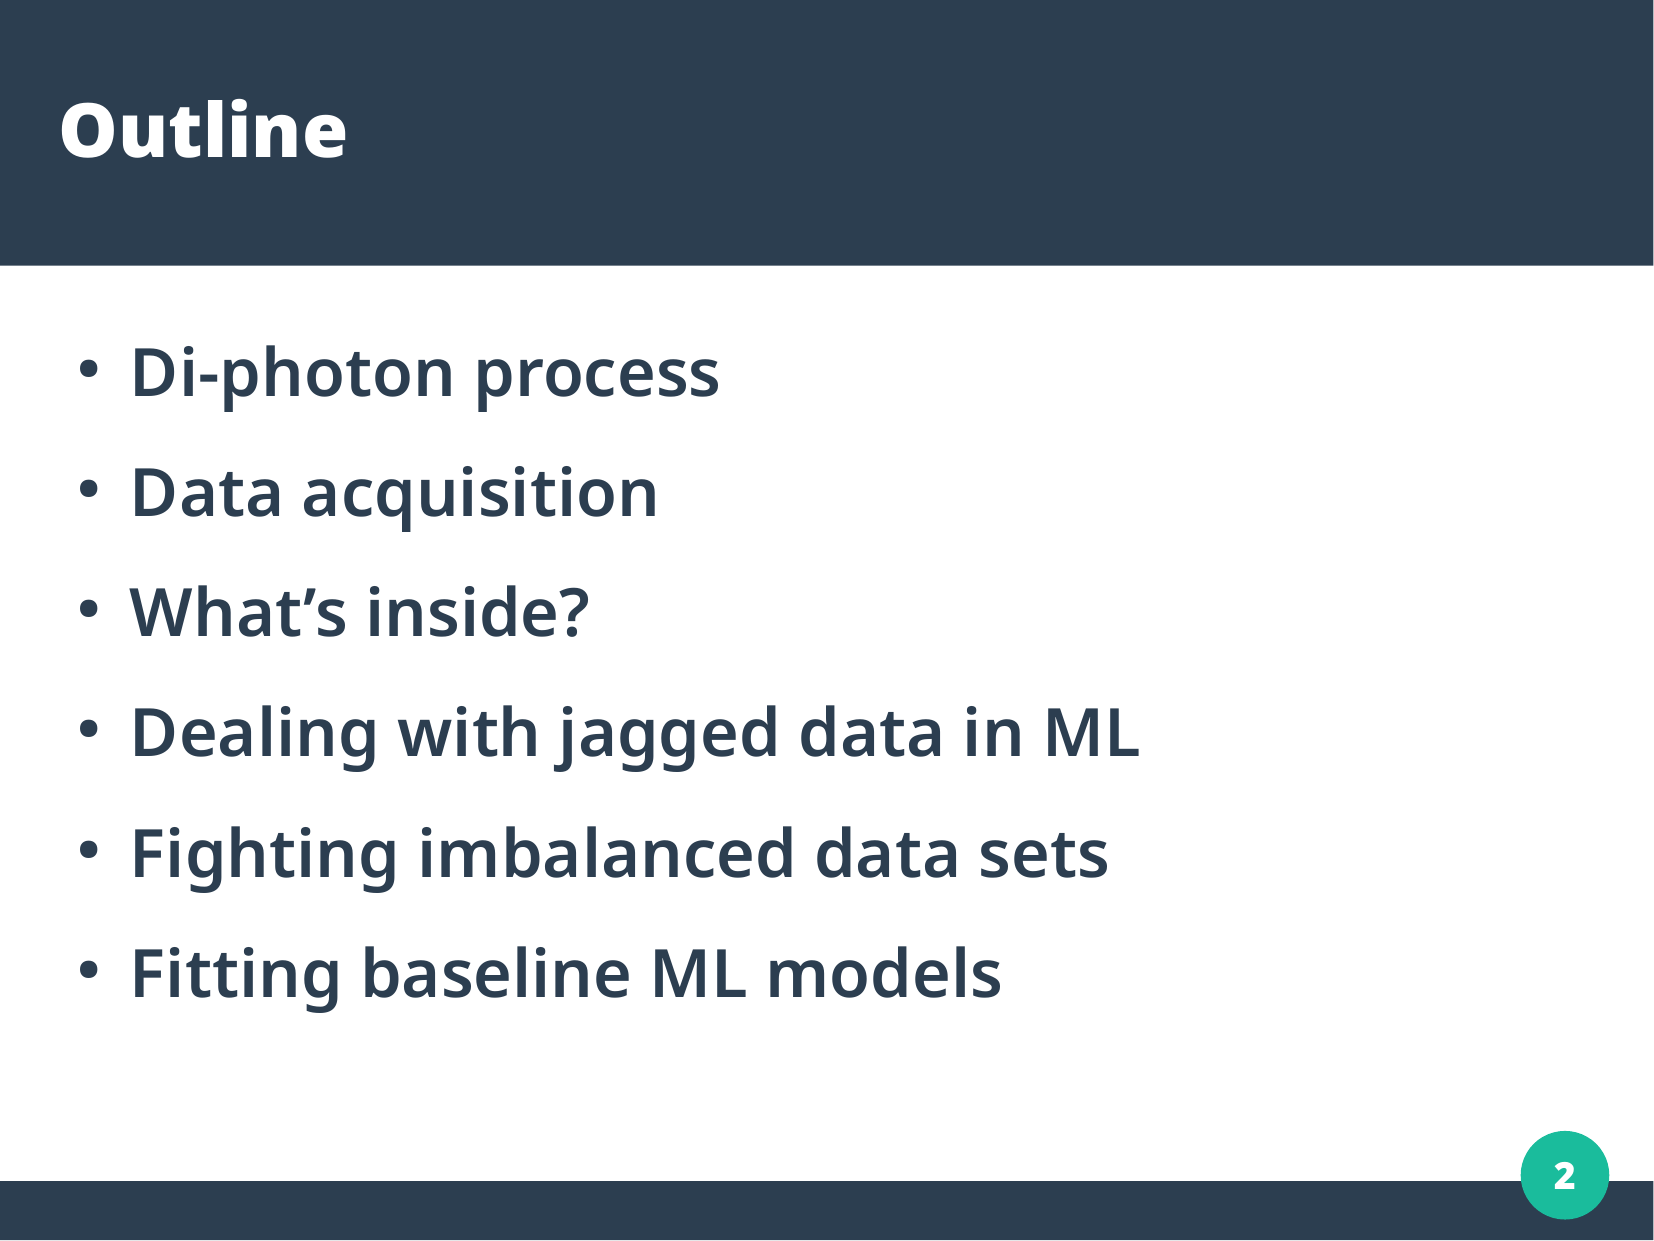

# Outline
Di-photon process
Data acquisition
What’s inside?
Dealing with jagged data in ML
Fighting imbalanced data sets
Fitting baseline ML models
2